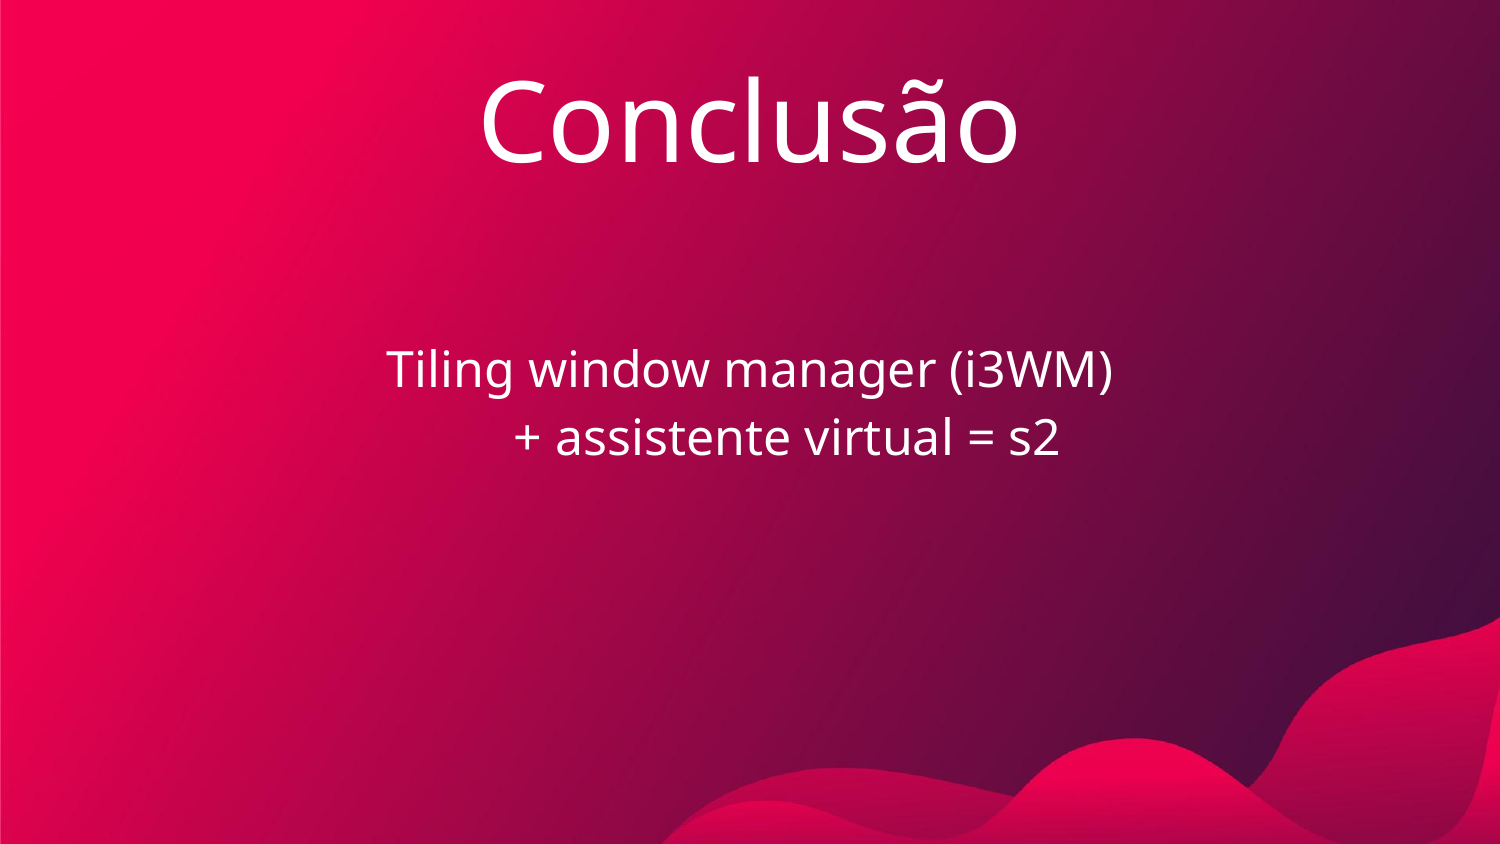

Conclusão
Tiling window manager (i3WM)
	+ assistente virtual = s2